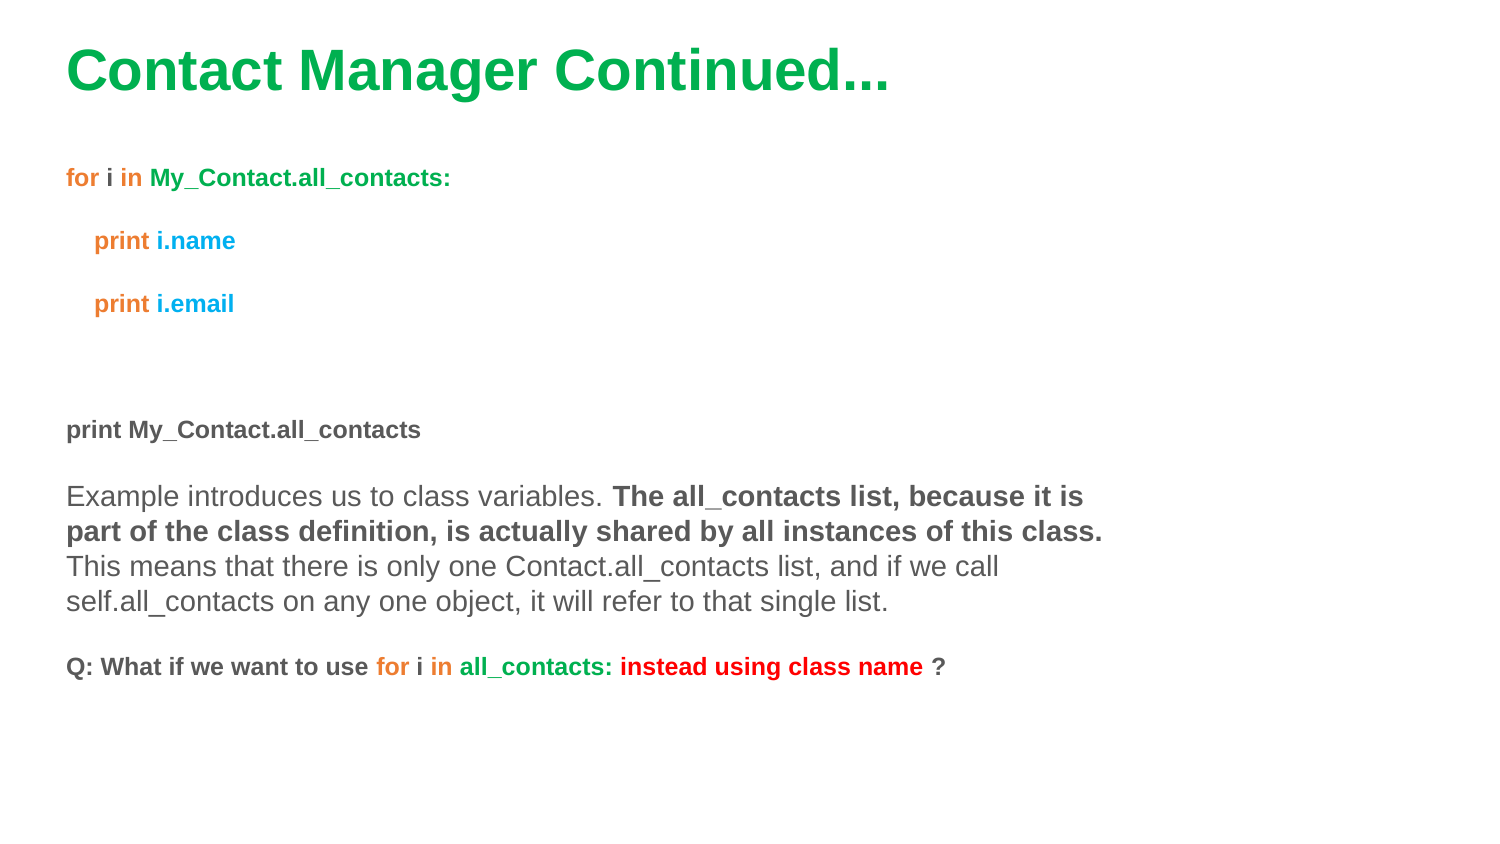

# Contact Manager Continued...
for i in My_Contact.all_contacts:
 print i.name
 print i.email
print My_Contact.all_contacts
Example introduces us to class variables. The all_contacts list, because it is part of the class definition, is actually shared by all instances of this class. This means that there is only one Contact.all_contacts list, and if we call self.all_contacts on any one object, it will refer to that single list.
Q: What if we want to use for i in all_contacts: instead using class name ?